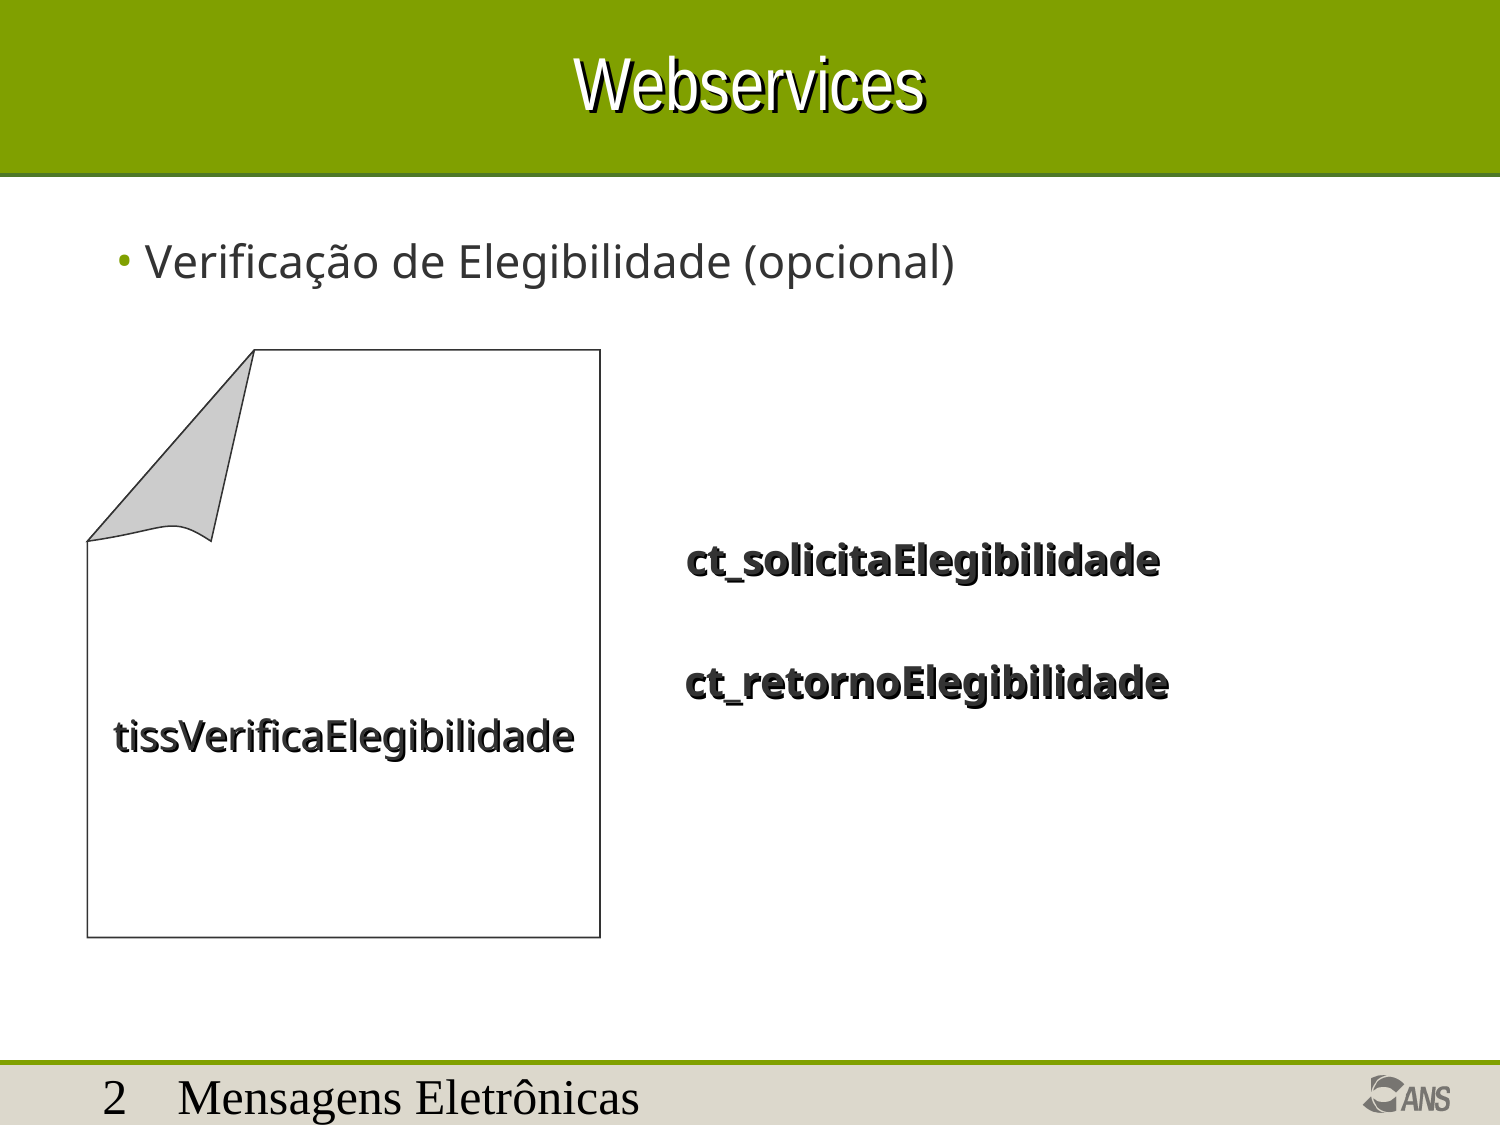

# Webservices
 Verificação de Elegibilidade (opcional)
tissVerificaElegibilidade
ct_solicitaElegibilidade
ct_retornoElegibilidade
26
Mensagens Eletrônicas